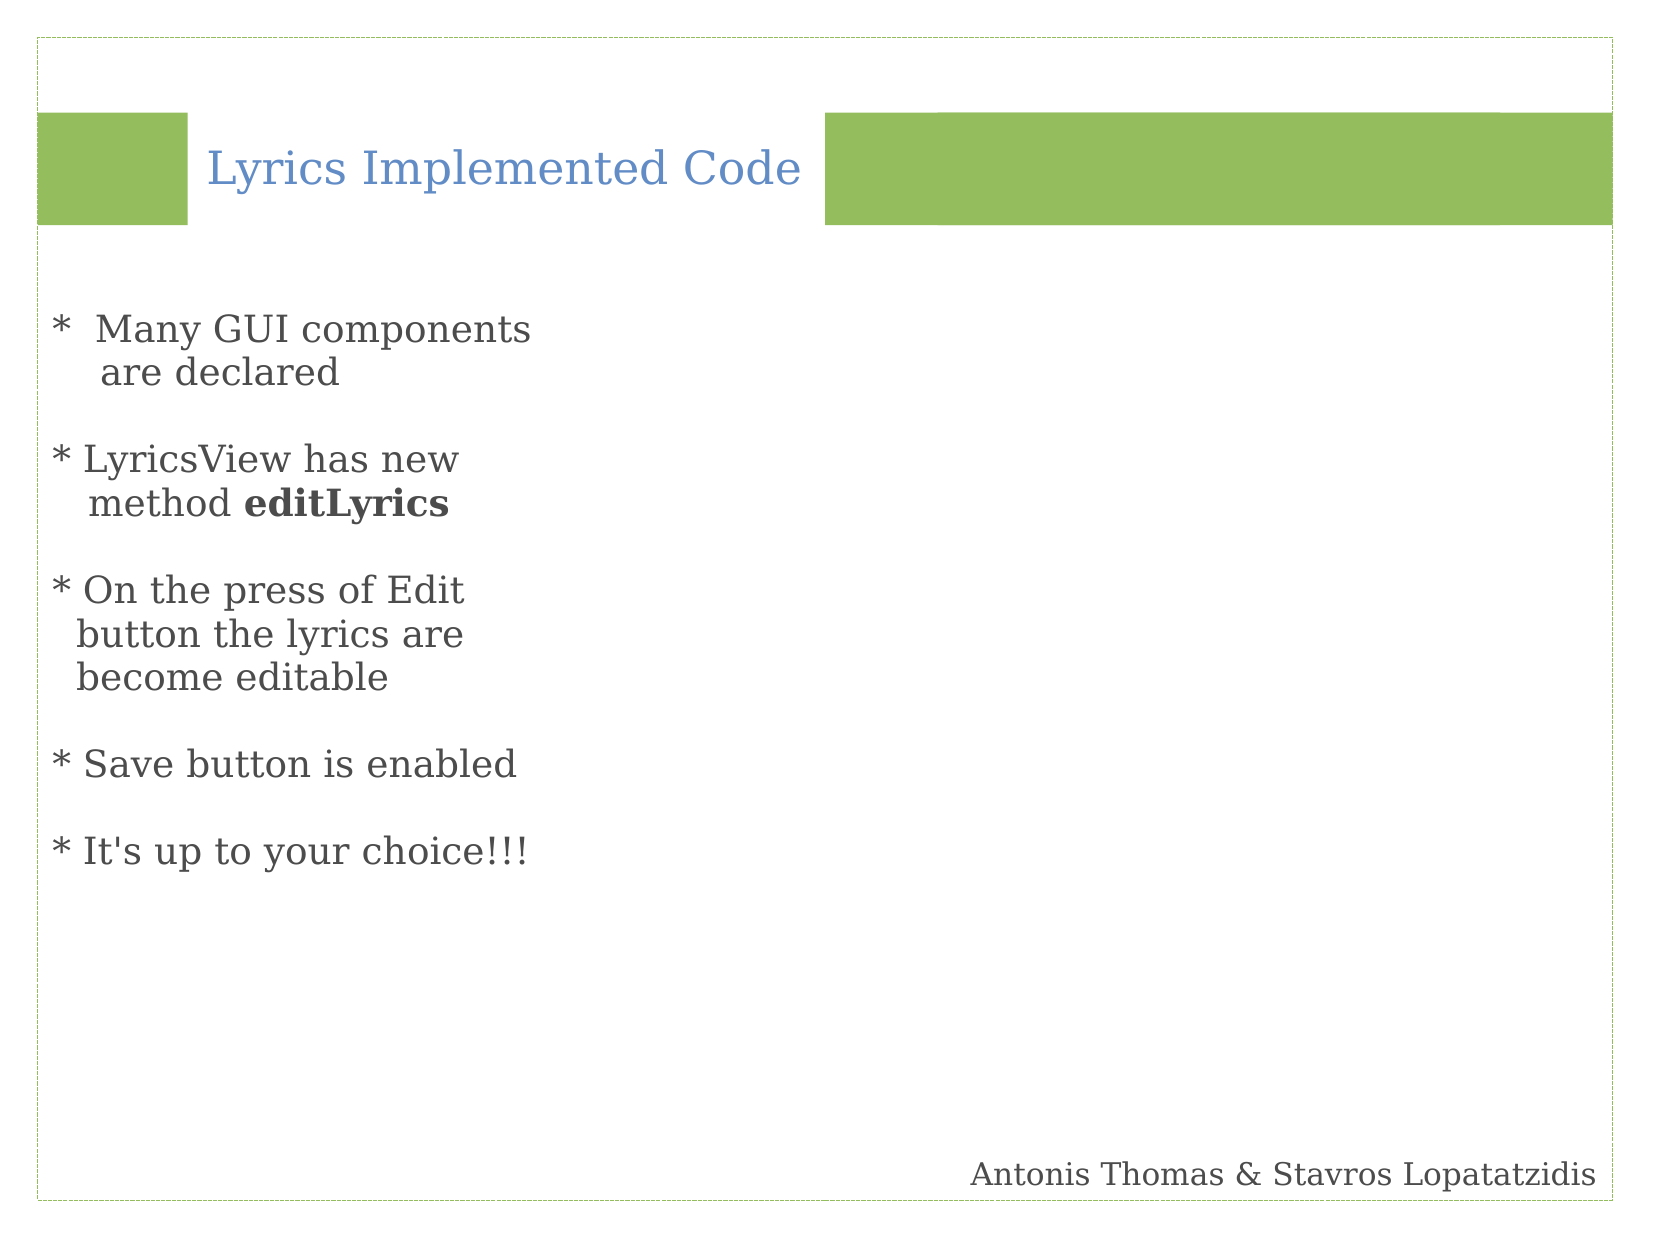

Lyrics Implemented Code
* Many GUI components are declared
* LyricsView has new method editLyrics
* On the press of Edit button the lyrics are become editable
* Save button is enabled
* It's up to your choice!!!
Antonis Thomas & Stavros Lopatatzidis